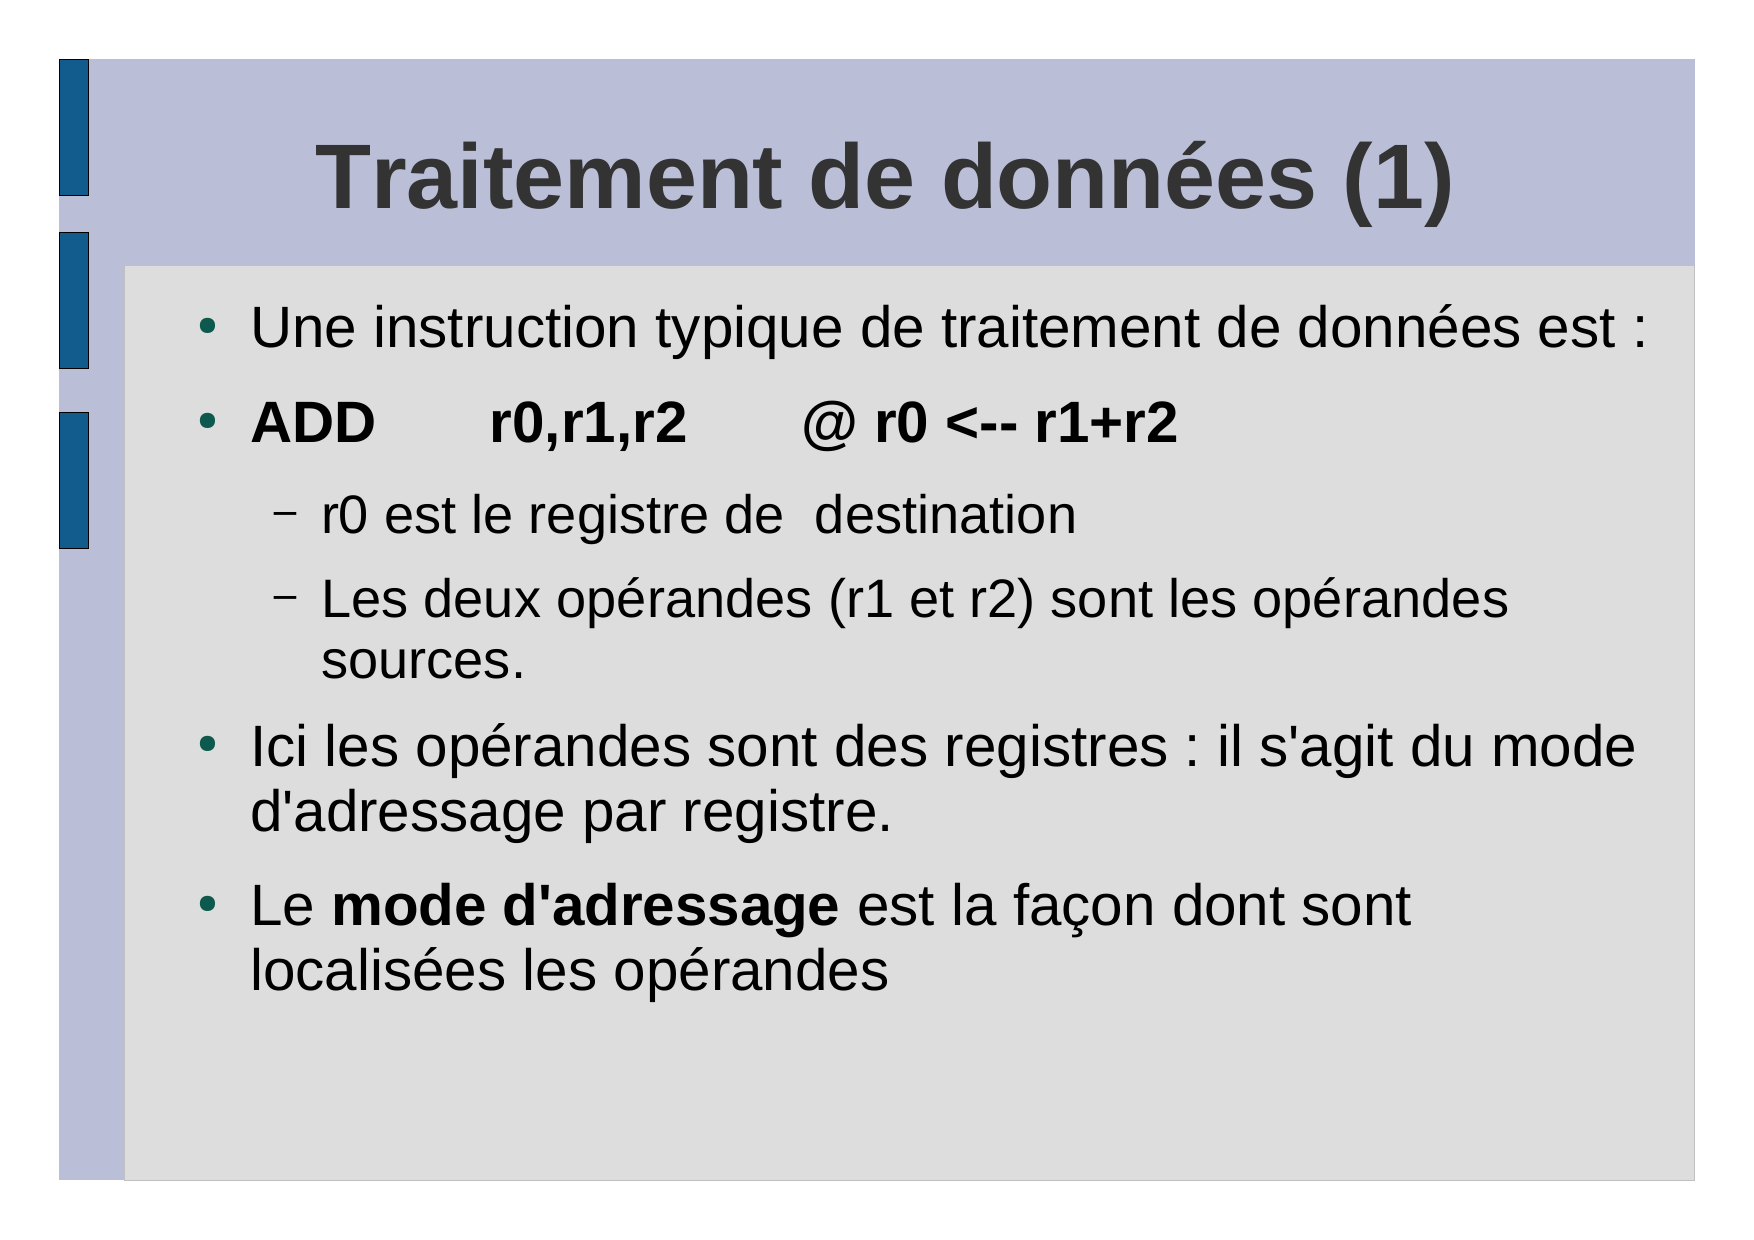

# Traitement de données (1)
Une instruction typique de traitement de données est :
ADD r0,r1,r2 @ r0 <-- r1+r2
r0 est le registre de destination
Les deux opérandes (r1 et r2) sont les opérandes sources.
Ici les opérandes sont des registres : il s'agit du mode d'adressage par registre.
Le mode d'adressage est la façon dont sont localisées les opérandes